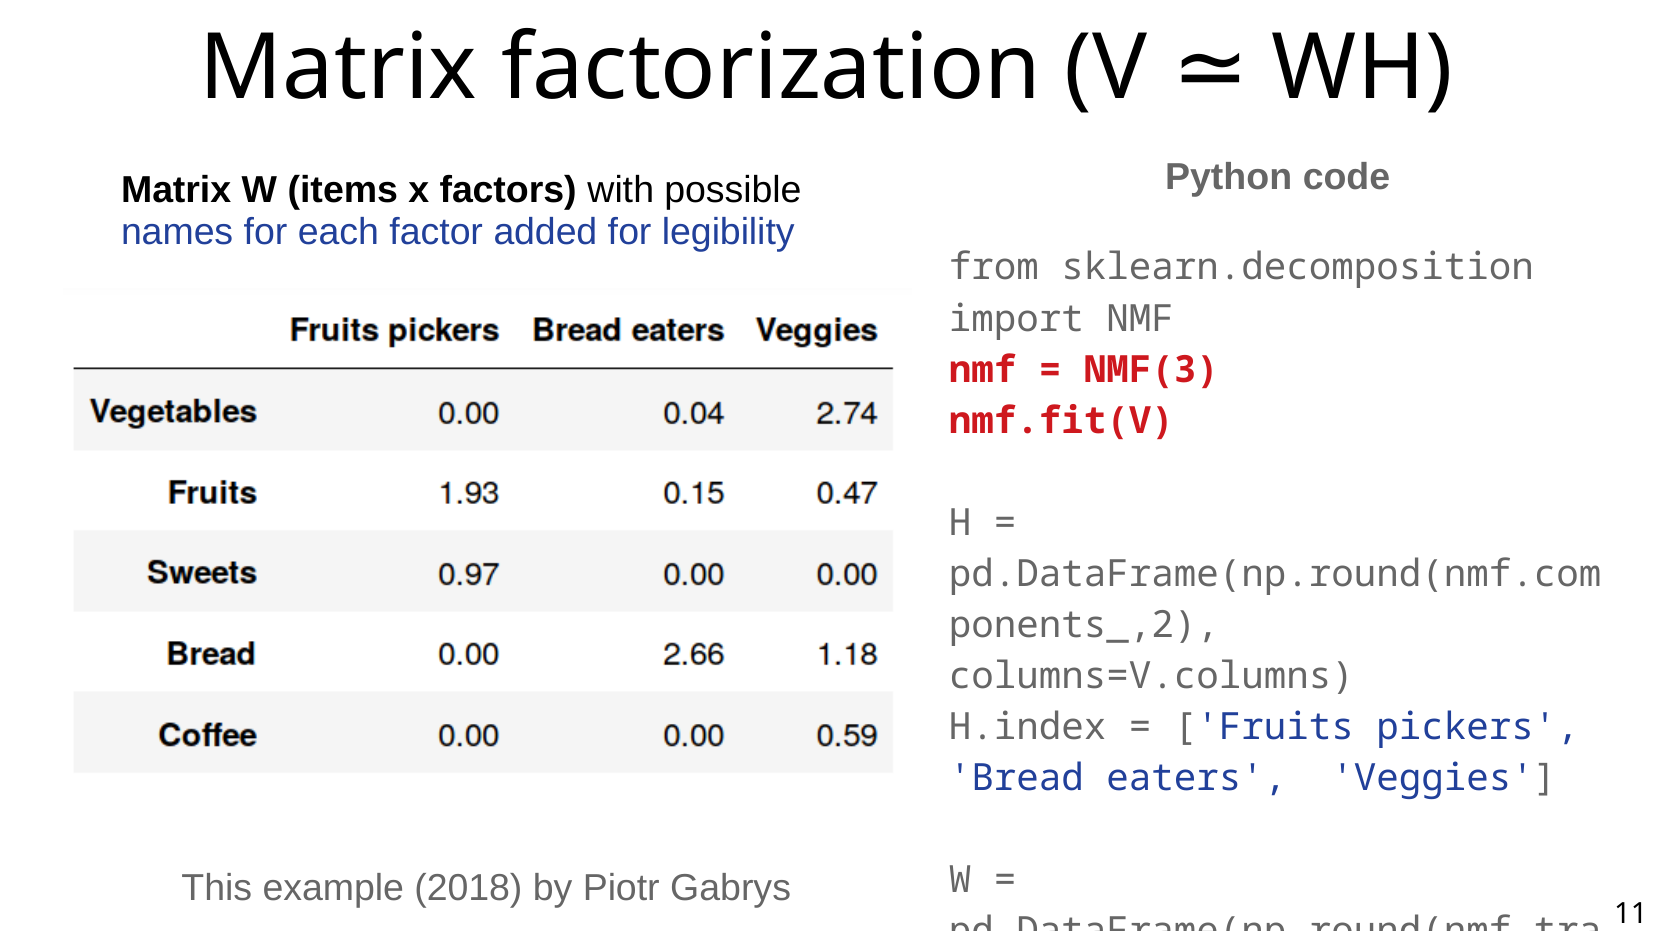

# Matrix factorization (V ≃ WH)
Python code
from sklearn.decomposition import NMF
nmf = NMF(3)
nmf.fit(V)
H = pd.DataFrame(np.round(nmf.components_,2), columns=V.columns)
H.index = ['Fruits pickers', 'Bread eaters', 'Veggies']
W = pd.DataFrame(np.round(nmf.transform(V),2), columns=H.index)
W.index = V.index
Matrix W (items x factors) with possible names for each factor added for legibility
This example (2018) by Piotr Gabrys
11